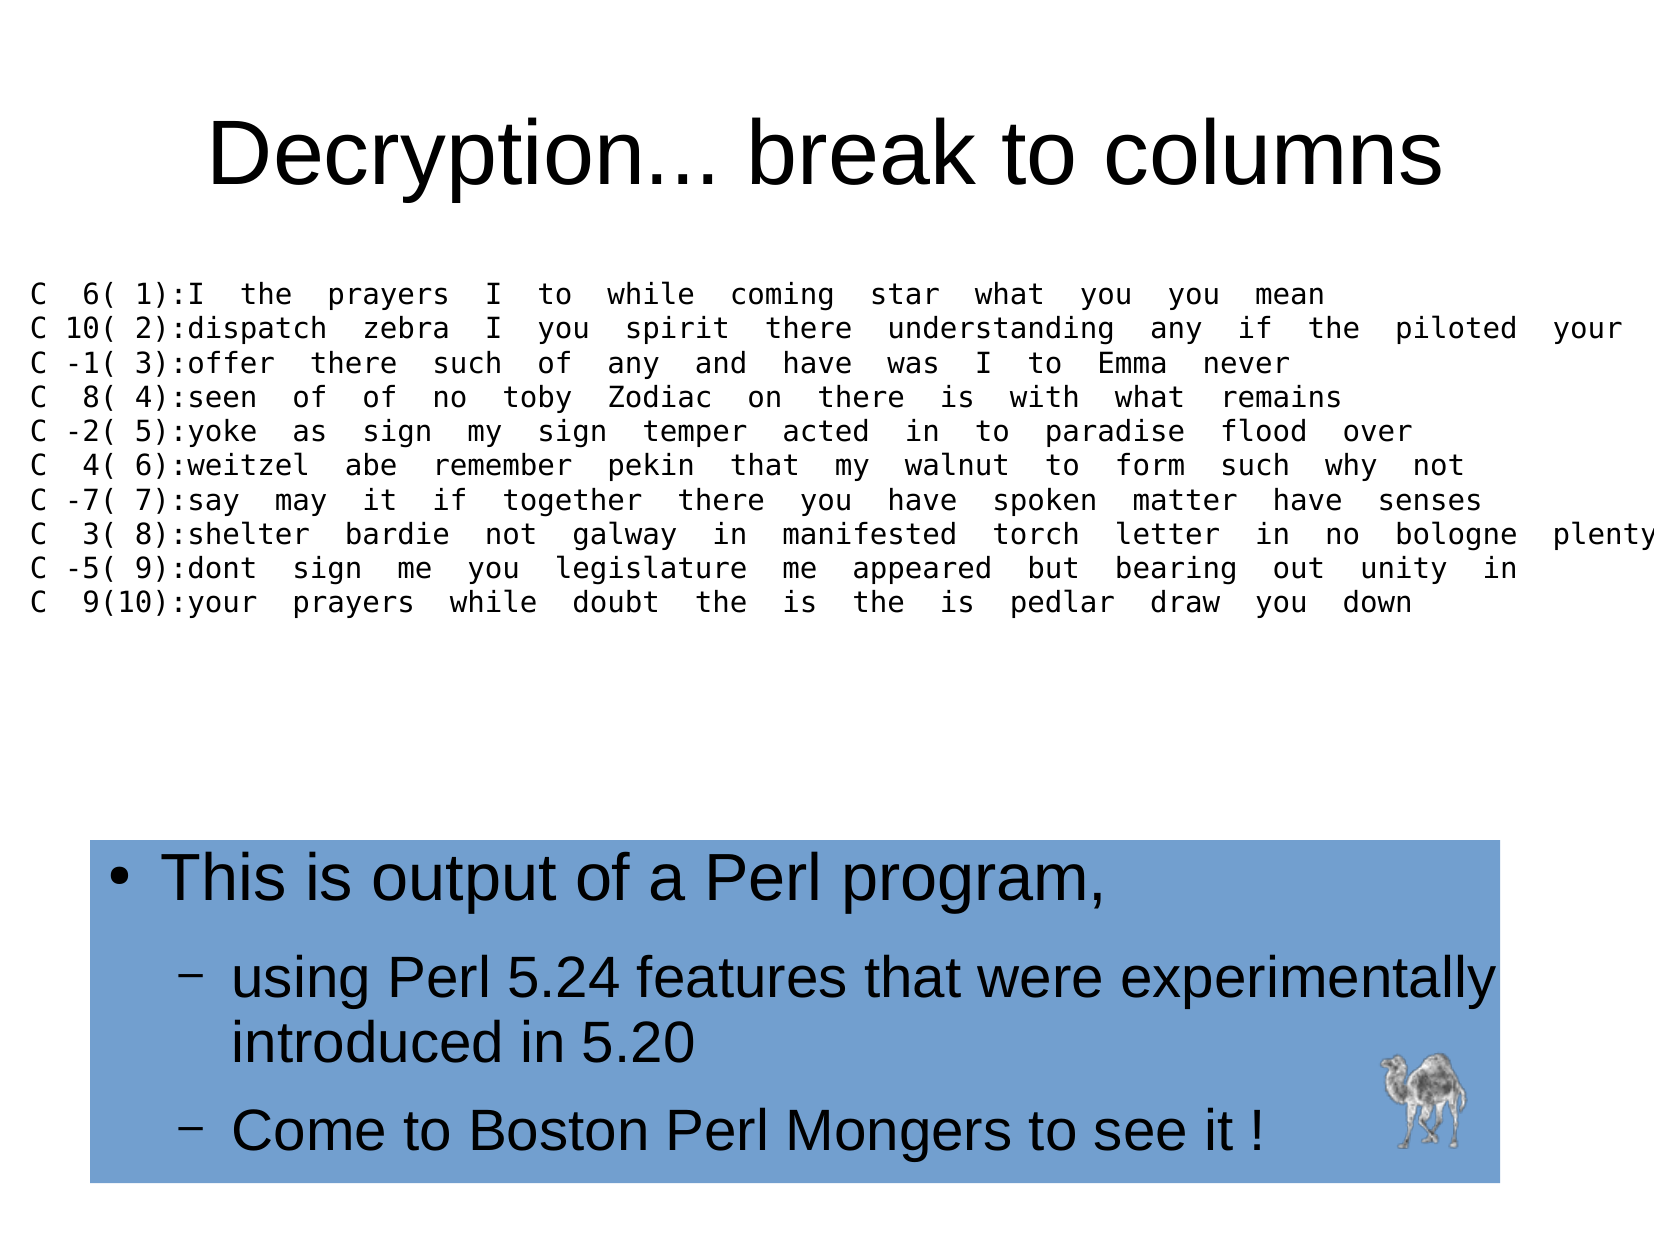

# Decryption... break to columns
C 6( 1):I the prayers I to while coming star what you you mean
C 10( 2):dispatch zebra I you spirit there understanding any if the piloted your
C -1( 3):offer there such of any and have was I to Emma never
C 8( 4):seen of of no toby Zodiac on there is with what remains
C -2( 5):yoke as sign my sign temper acted in to paradise flood over
C 4( 6):weitzel abe remember pekin that my walnut to form such why not
C -7( 7):say may it if together there you have spoken matter have senses
C 3( 8):shelter bardie not galway in manifested torch letter in no bologne plenty
C -5( 9):dont sign me you legislature me appeared but bearing out unity in
C 9(10):your prayers while doubt the is the is pedlar draw you down
This is output of a Perl program,
using Perl 5.24 features that were experimentally introduced in 5.20
Come to Boston Perl Mongers to see it !